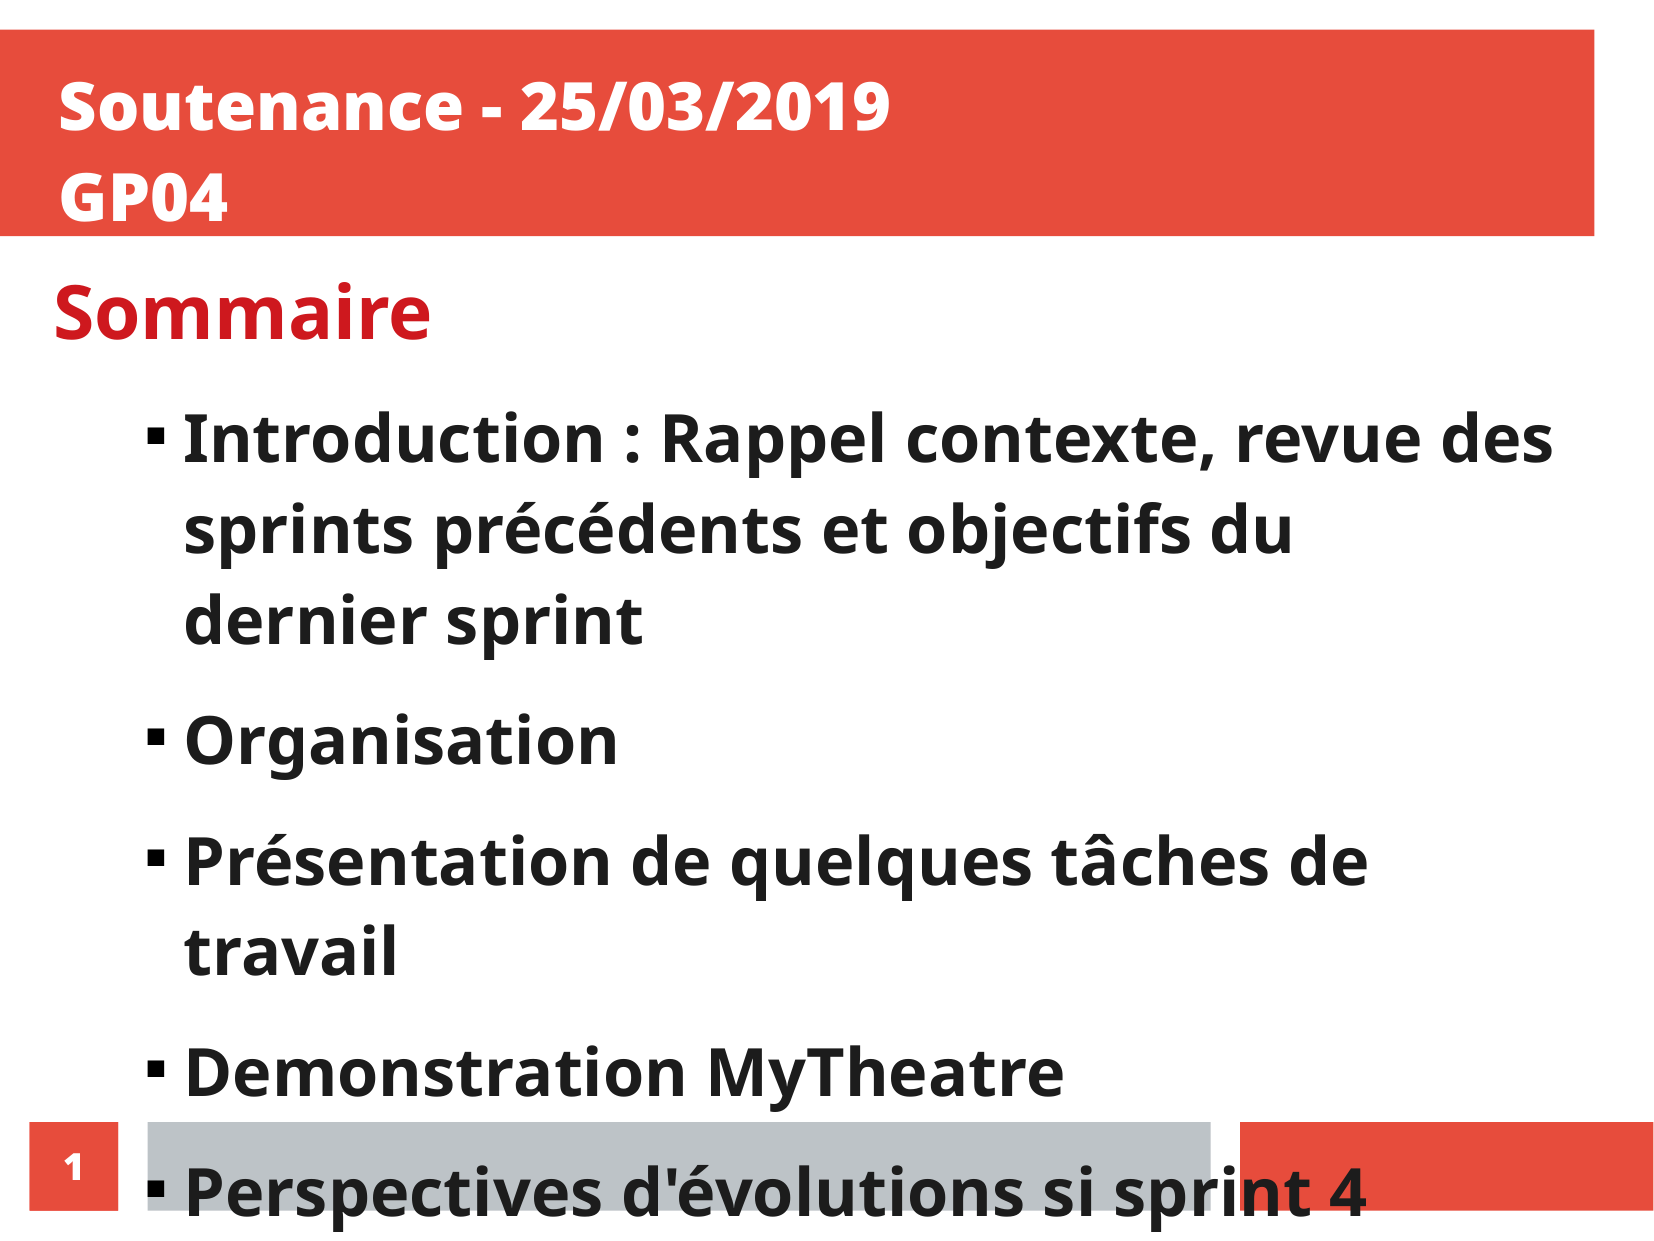

# Soutenance - 25/03/2019 GP04
Sommaire
Introduction : Rappel contexte, revue des sprints précédents et objectifs du dernier sprint
Organisation
Présentation de quelques tâches de travail
Demonstration MyTheatre
Perspectives d'évolutions si sprint 4
1